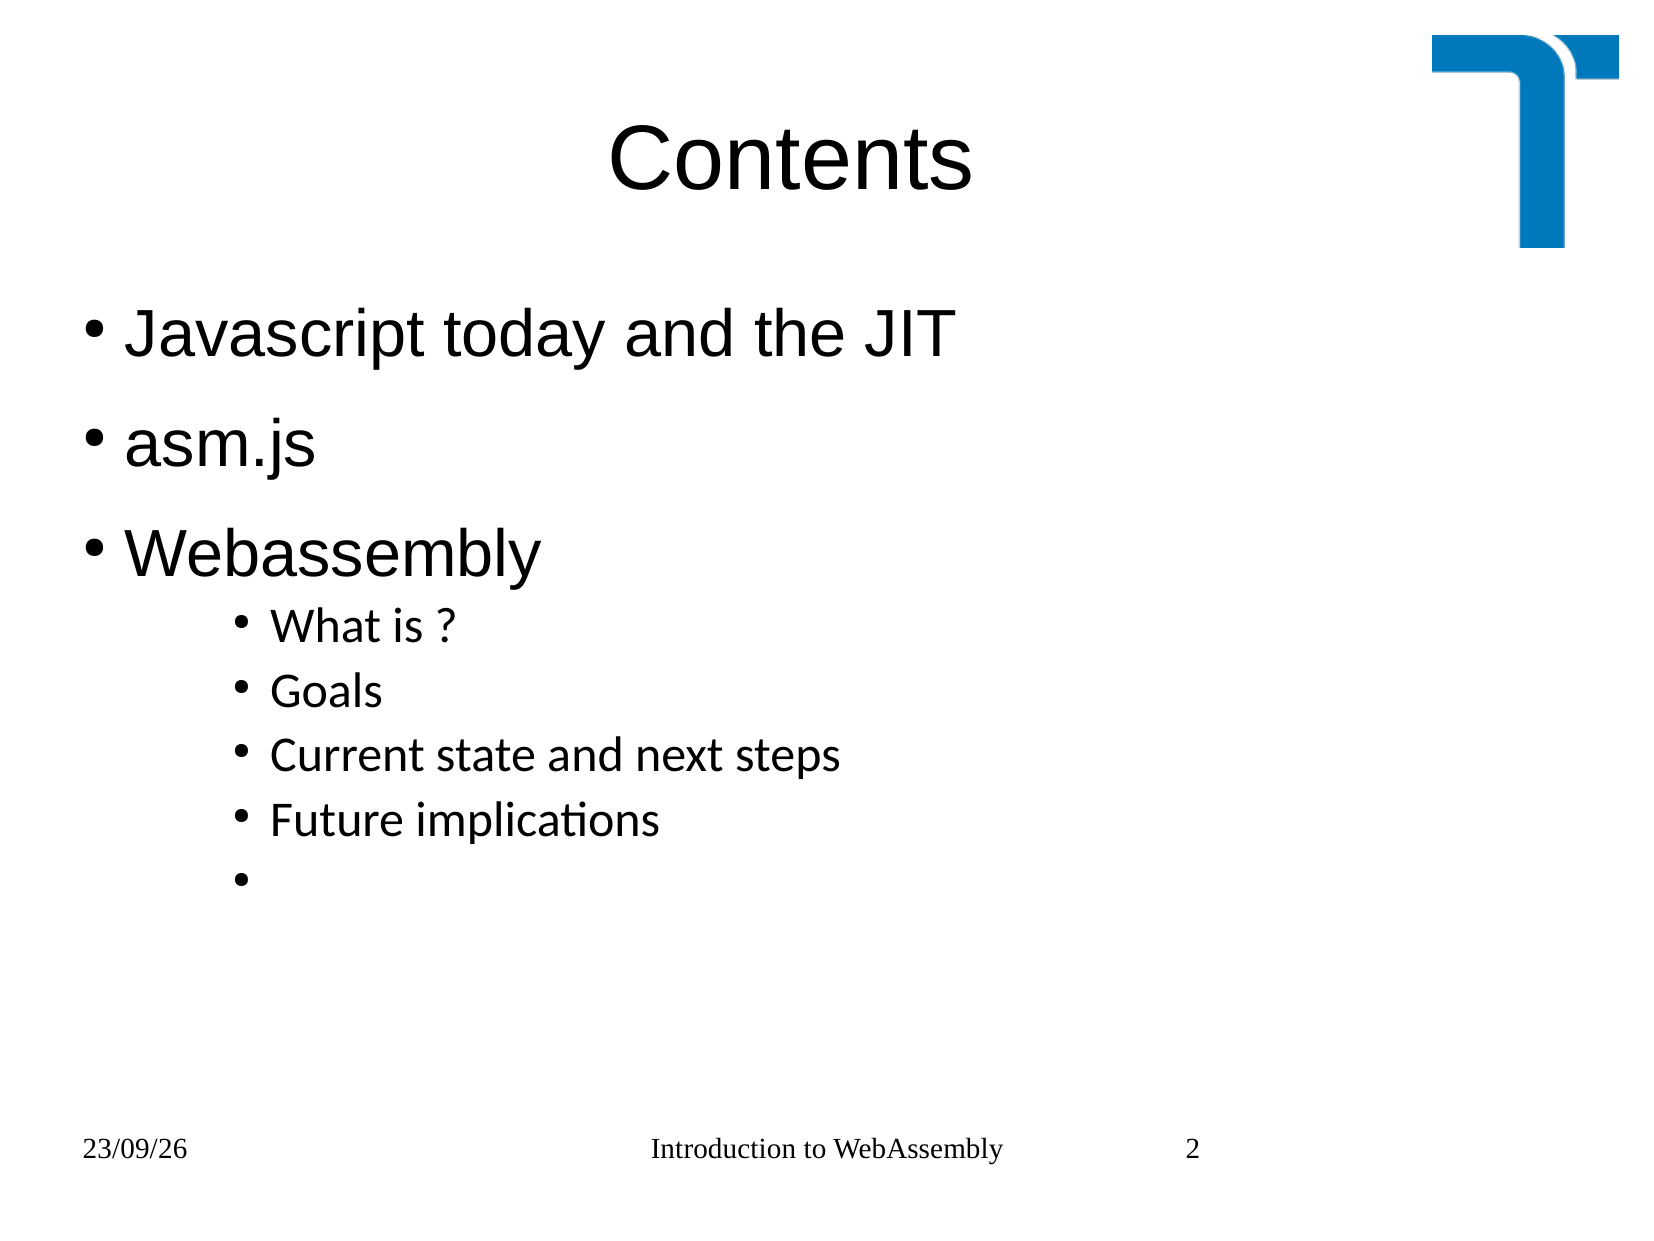

# Contents
 Javascript today and the JIT
 asm.js
 Webassembly
What is ?
Goals
Current state and next steps
Future implications
Introduction to WebAssembly